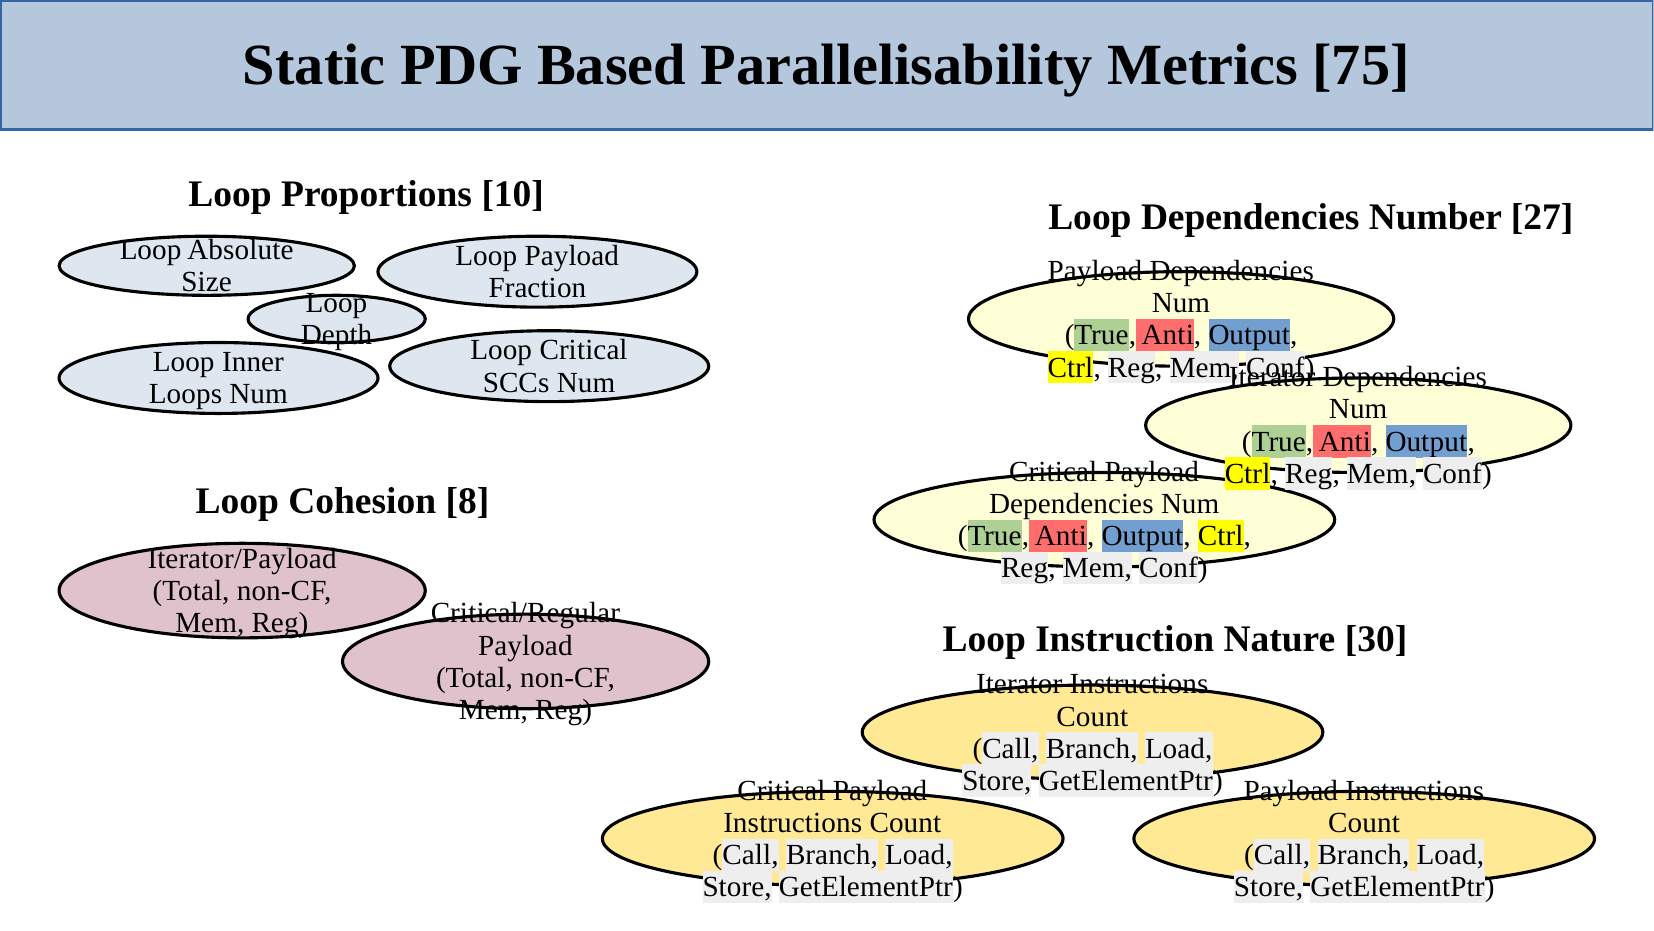

# Static PDG Based Parallelisability Metrics [75]
Loop Proportions [10]
Loop Dependencies Number [27]
Loop Absolute Size
Loop Payload Fraction
Payload Dependencies Num
(True, Anti, Output, Ctrl, Reg, Mem, Conf)
Loop Depth
Loop Critical SCCs Num
Loop Inner Loops Num
Iterator Dependencies Num
(True, Anti, Output, Ctrl, Reg, Mem, Conf)
Loop Cohesion [8]
Critical Payload Dependencies Num
(True, Anti, Output, Ctrl, Reg, Mem, Conf)
Iterator/Payload
(Total, non-CF, Mem, Reg)
Loop Instruction Nature [30]
Critical/Regular Payload
(Total, non-CF, Mem, Reg)
Iterator Instructions Count
(Call, Branch, Load, Store, GetElementPtr)
Critical Payload Instructions Count
(Call, Branch, Load, Store, GetElementPtr)
Payload Instructions Count
(Call, Branch, Load, Store, GetElementPtr)